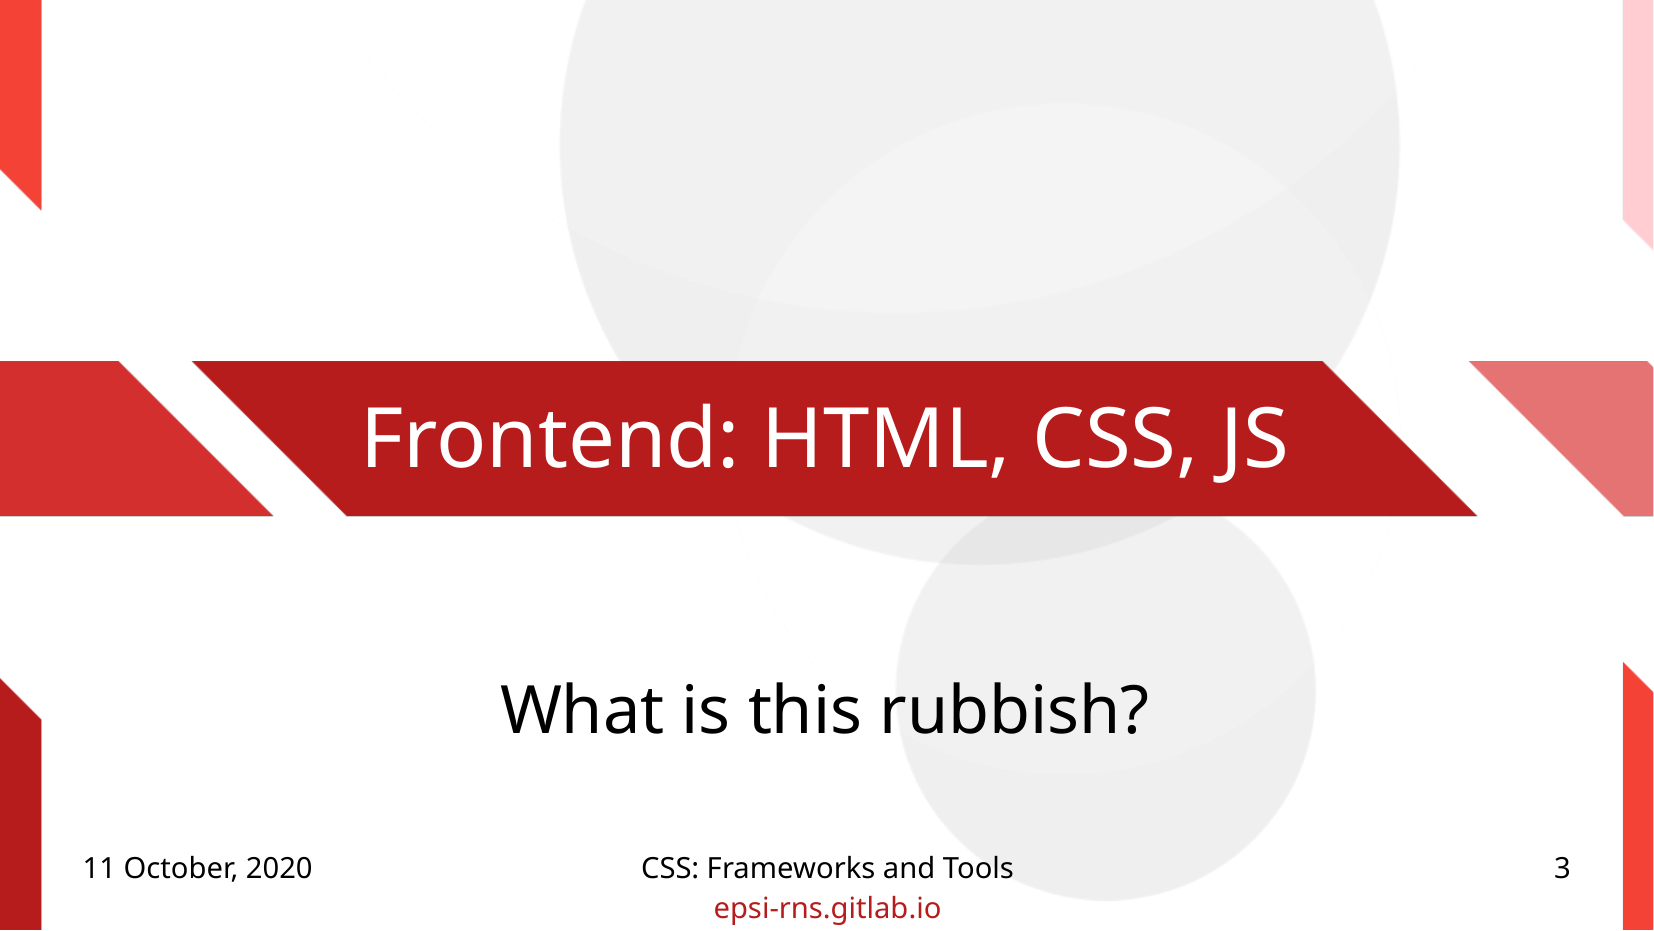

# Frontend: HTML, CSS, JS
What is this rubbish?
11 October, 2020
CSS: Frameworks and Tools
3